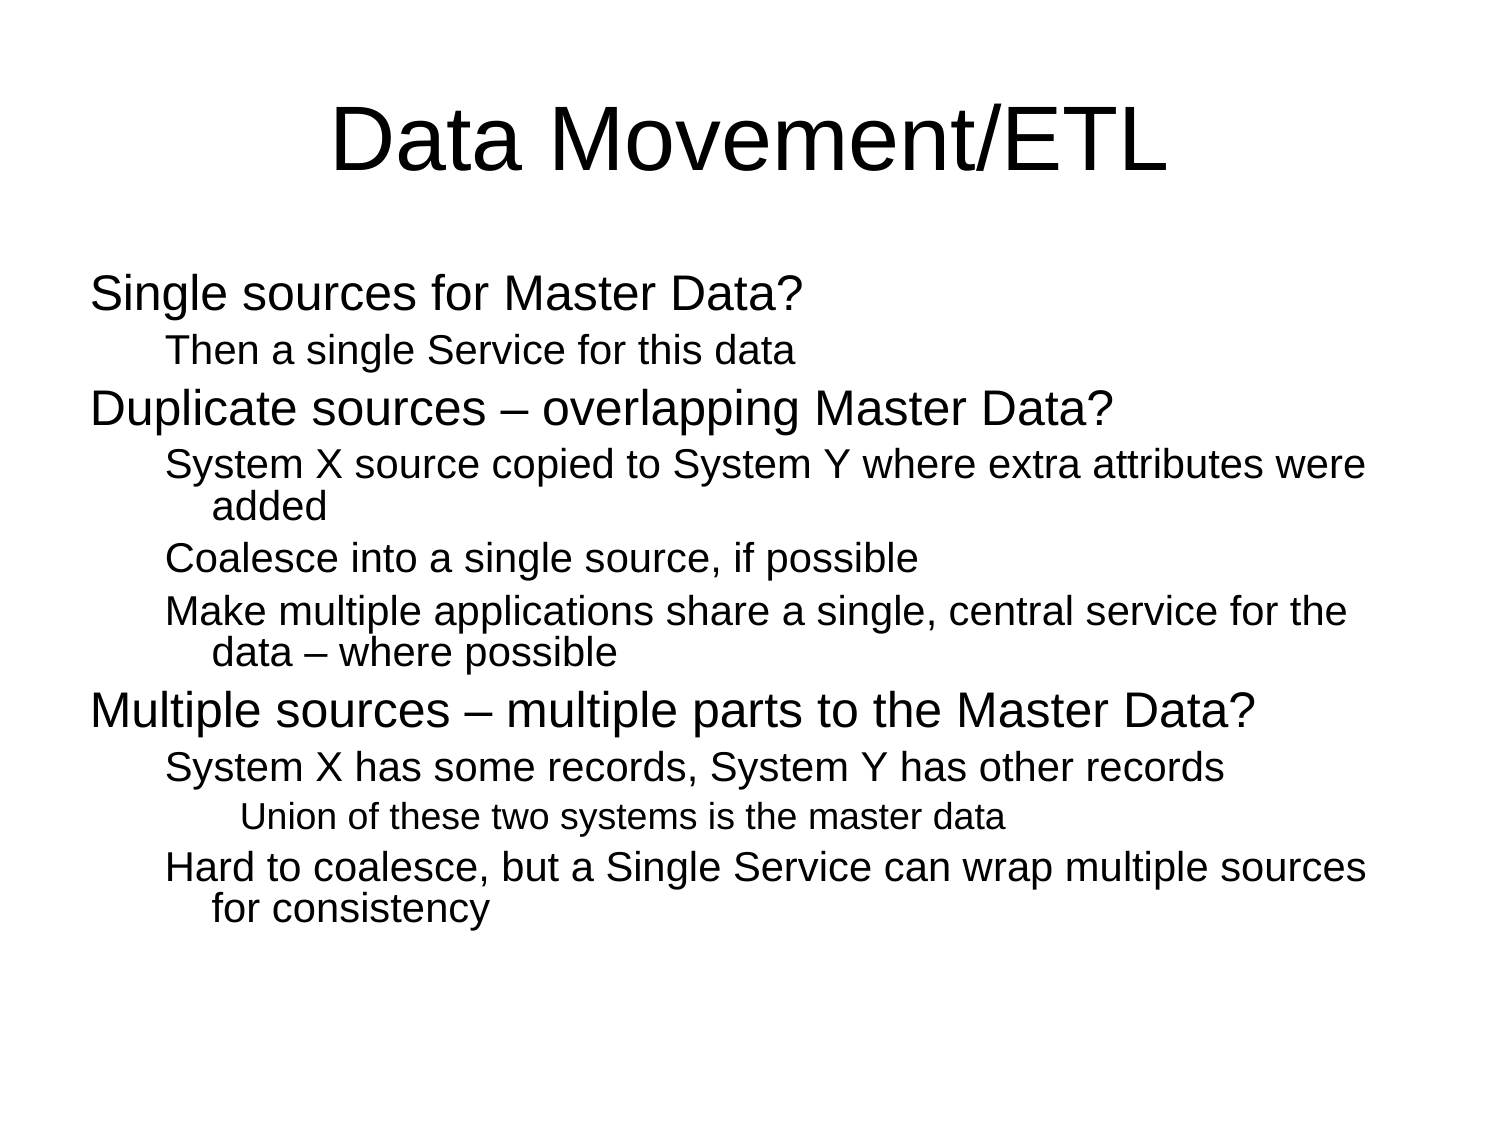

# Data Movement/ETL
Single sources for Master Data?
Then a single Service for this data
Duplicate sources – overlapping Master Data?
System X source copied to System Y where extra attributes were added
Coalesce into a single source, if possible
Make multiple applications share a single, central service for the data – where possible
Multiple sources – multiple parts to the Master Data?
System X has some records, System Y has other records
Union of these two systems is the master data
Hard to coalesce, but a Single Service can wrap multiple sources for consistency